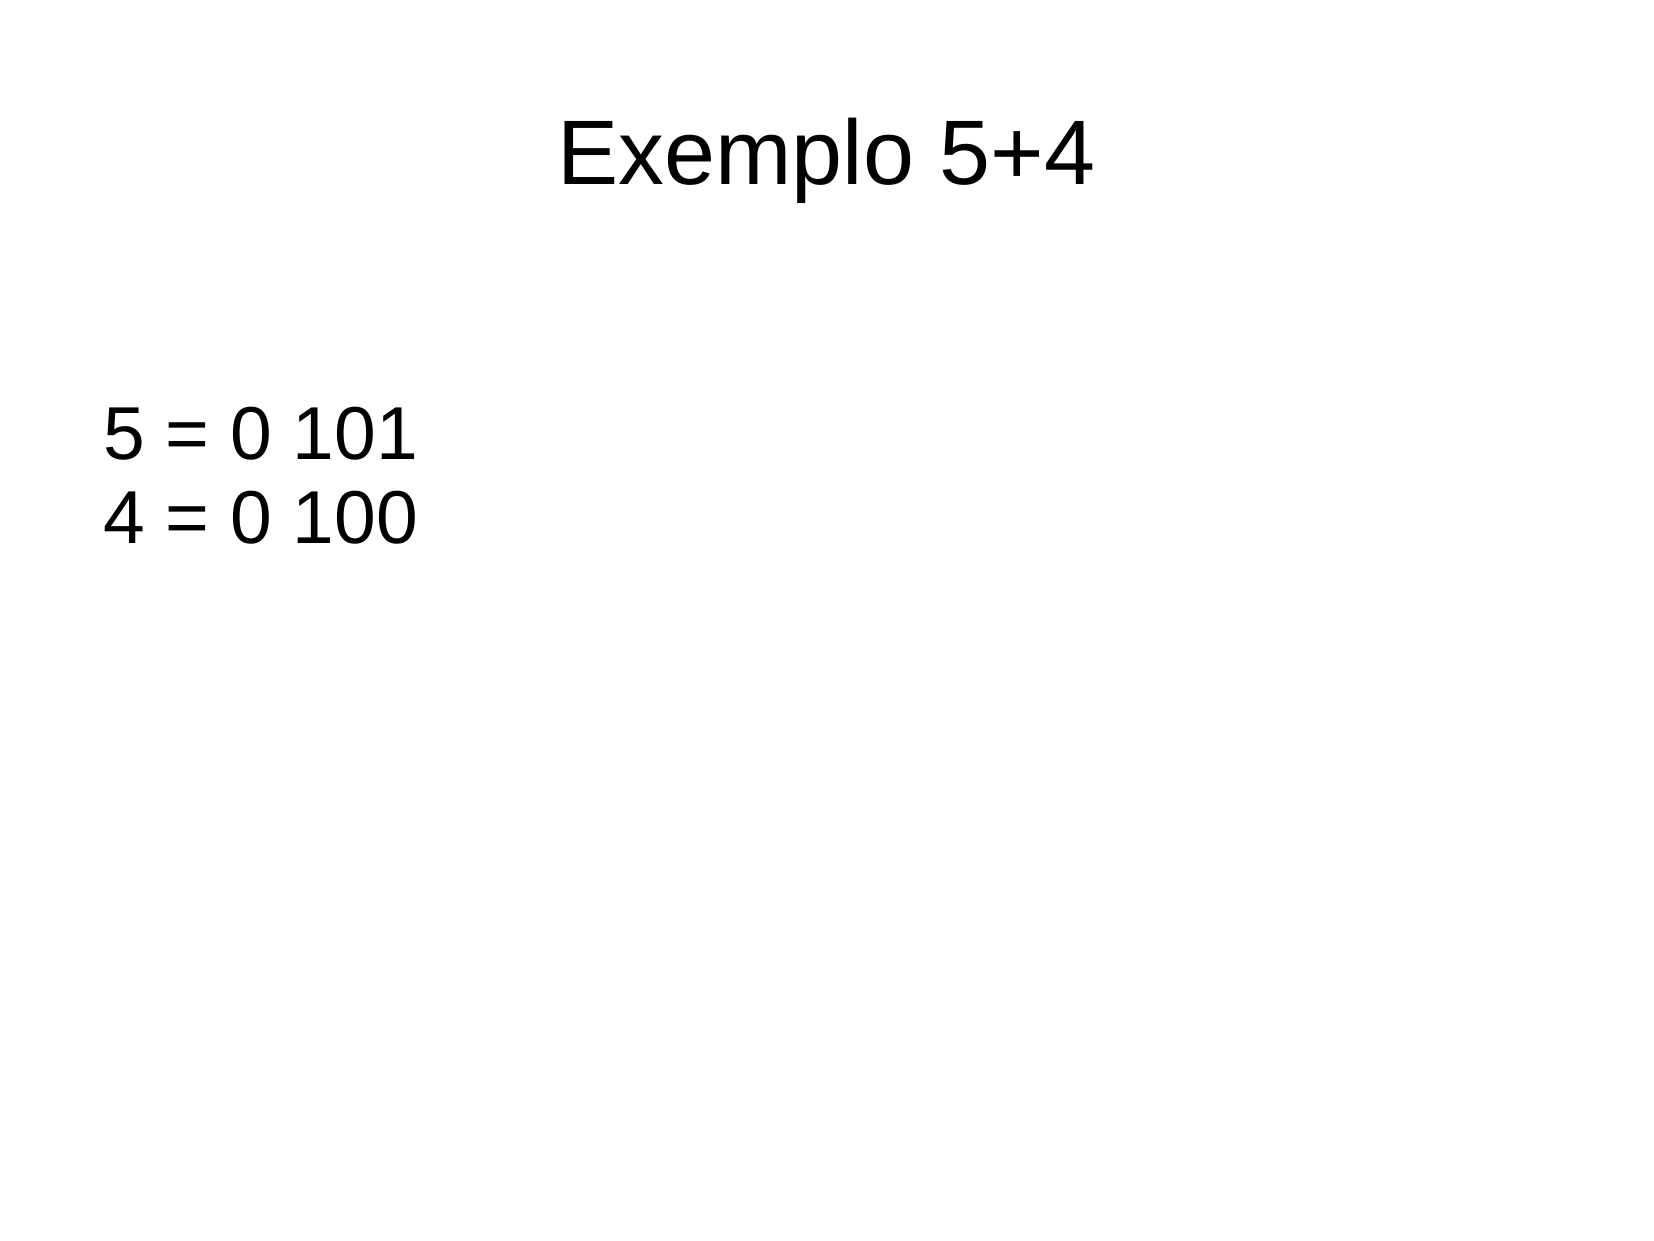

# Exemplo 5+4
5 = 0 101
4 = 0 100